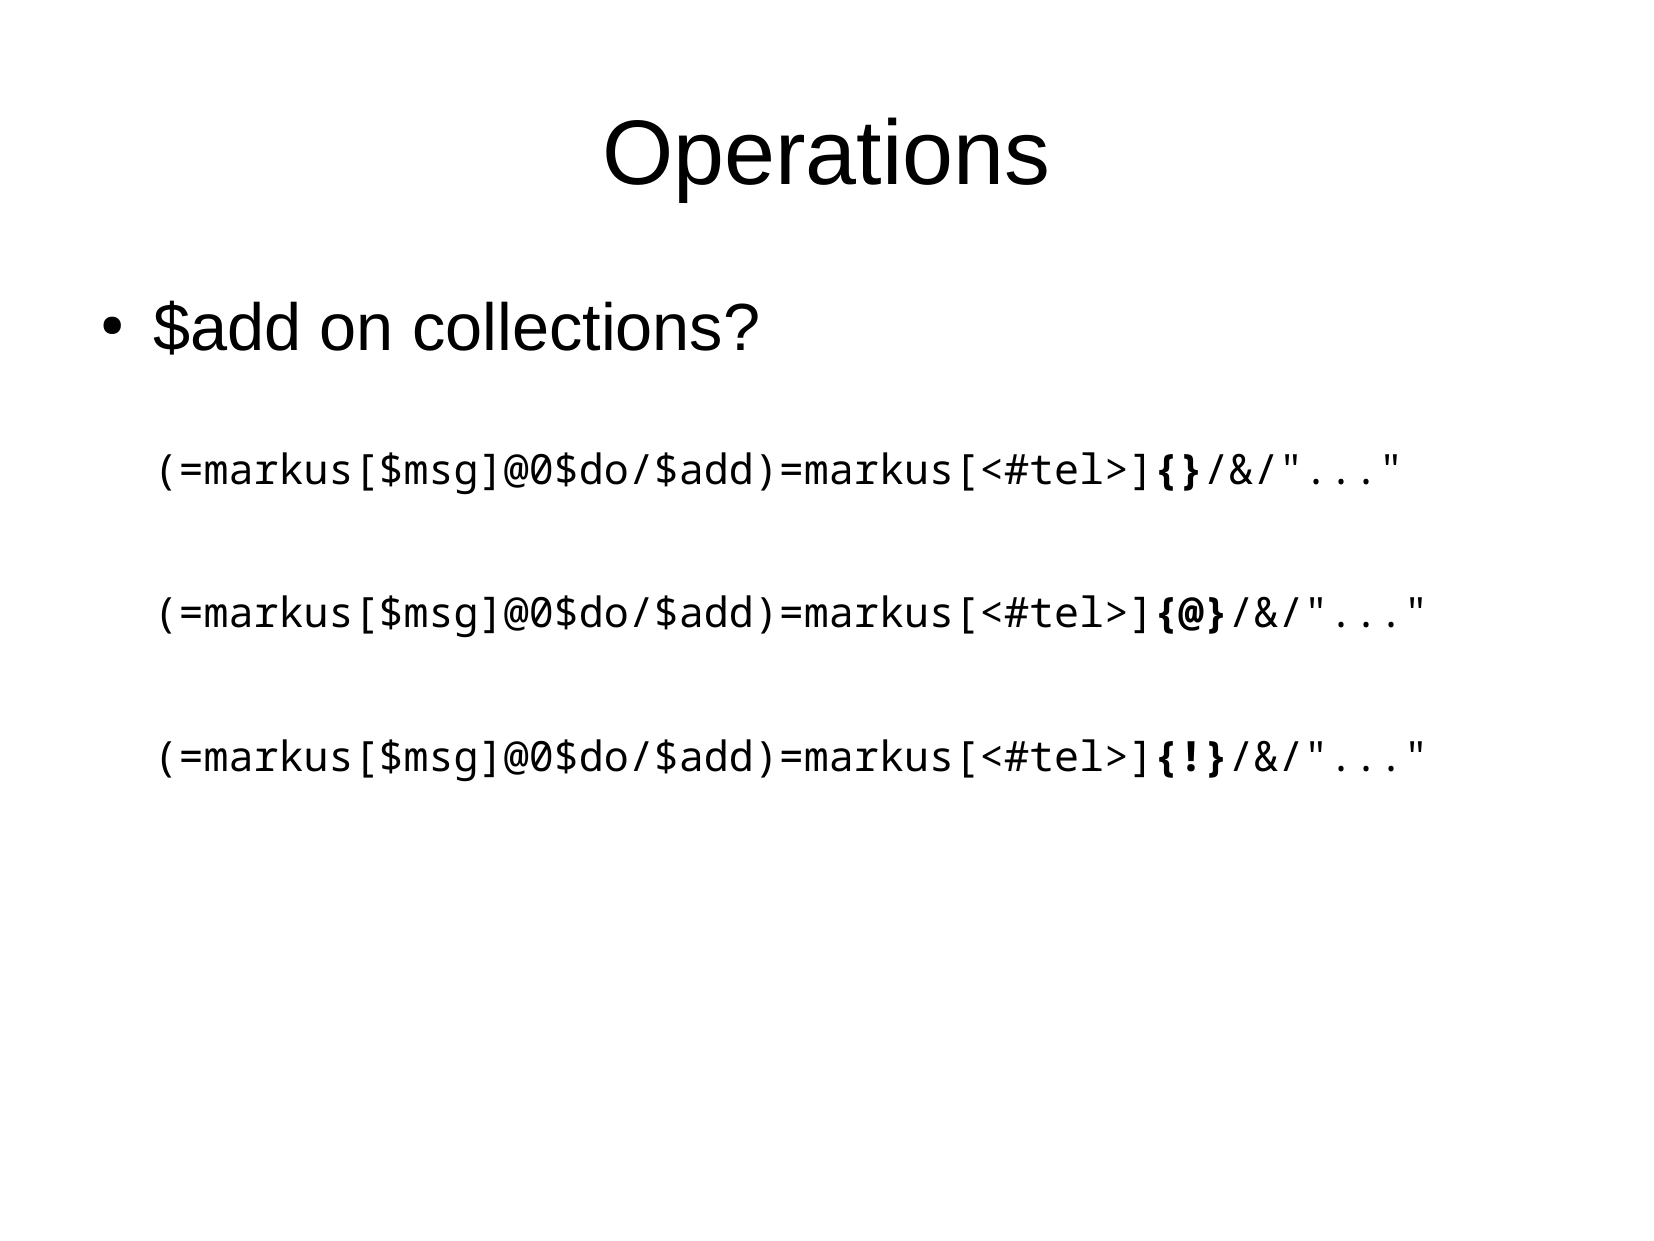

# Operations
$add on collections?
(=markus[$msg]@0$do/$add)=markus[<#tel>]{}/&/"..."
(=markus[$msg]@0$do/$add)=markus[<#tel>]{@}/&/"..."
(=markus[$msg]@0$do/$add)=markus[<#tel>]{!}/&/"..."